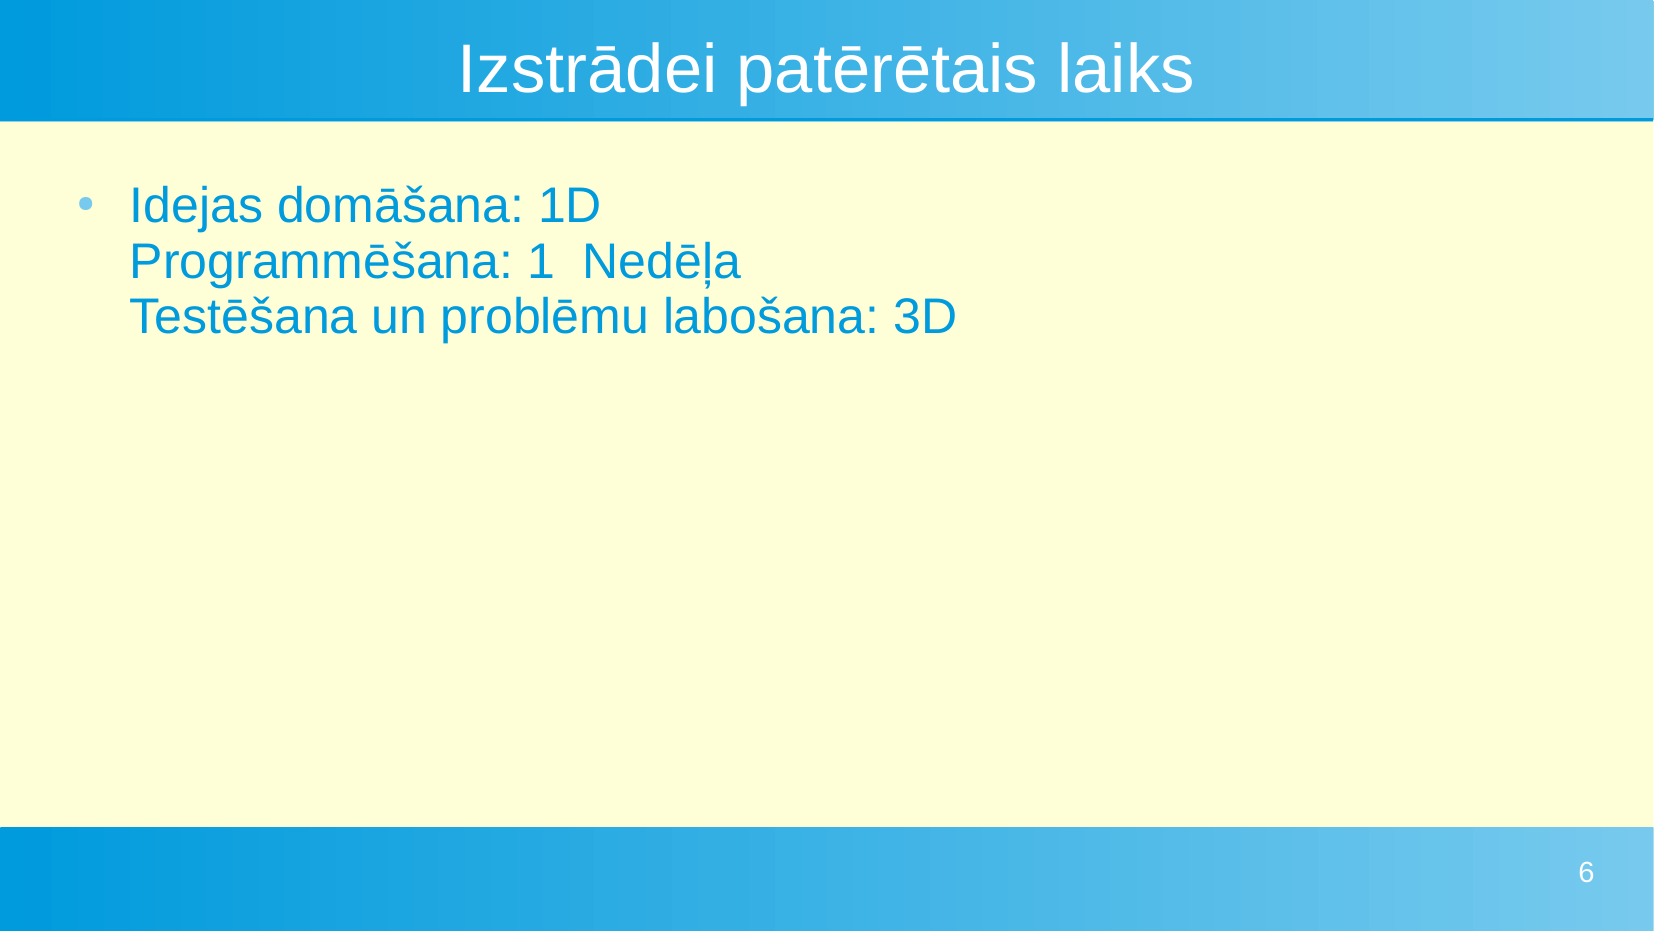

# Izstrādei patērētais laiks
Idejas domāšana: 1D
Programmēšana: 1 Nedēļa
Testēšana un problēmu labošana: 3D
6